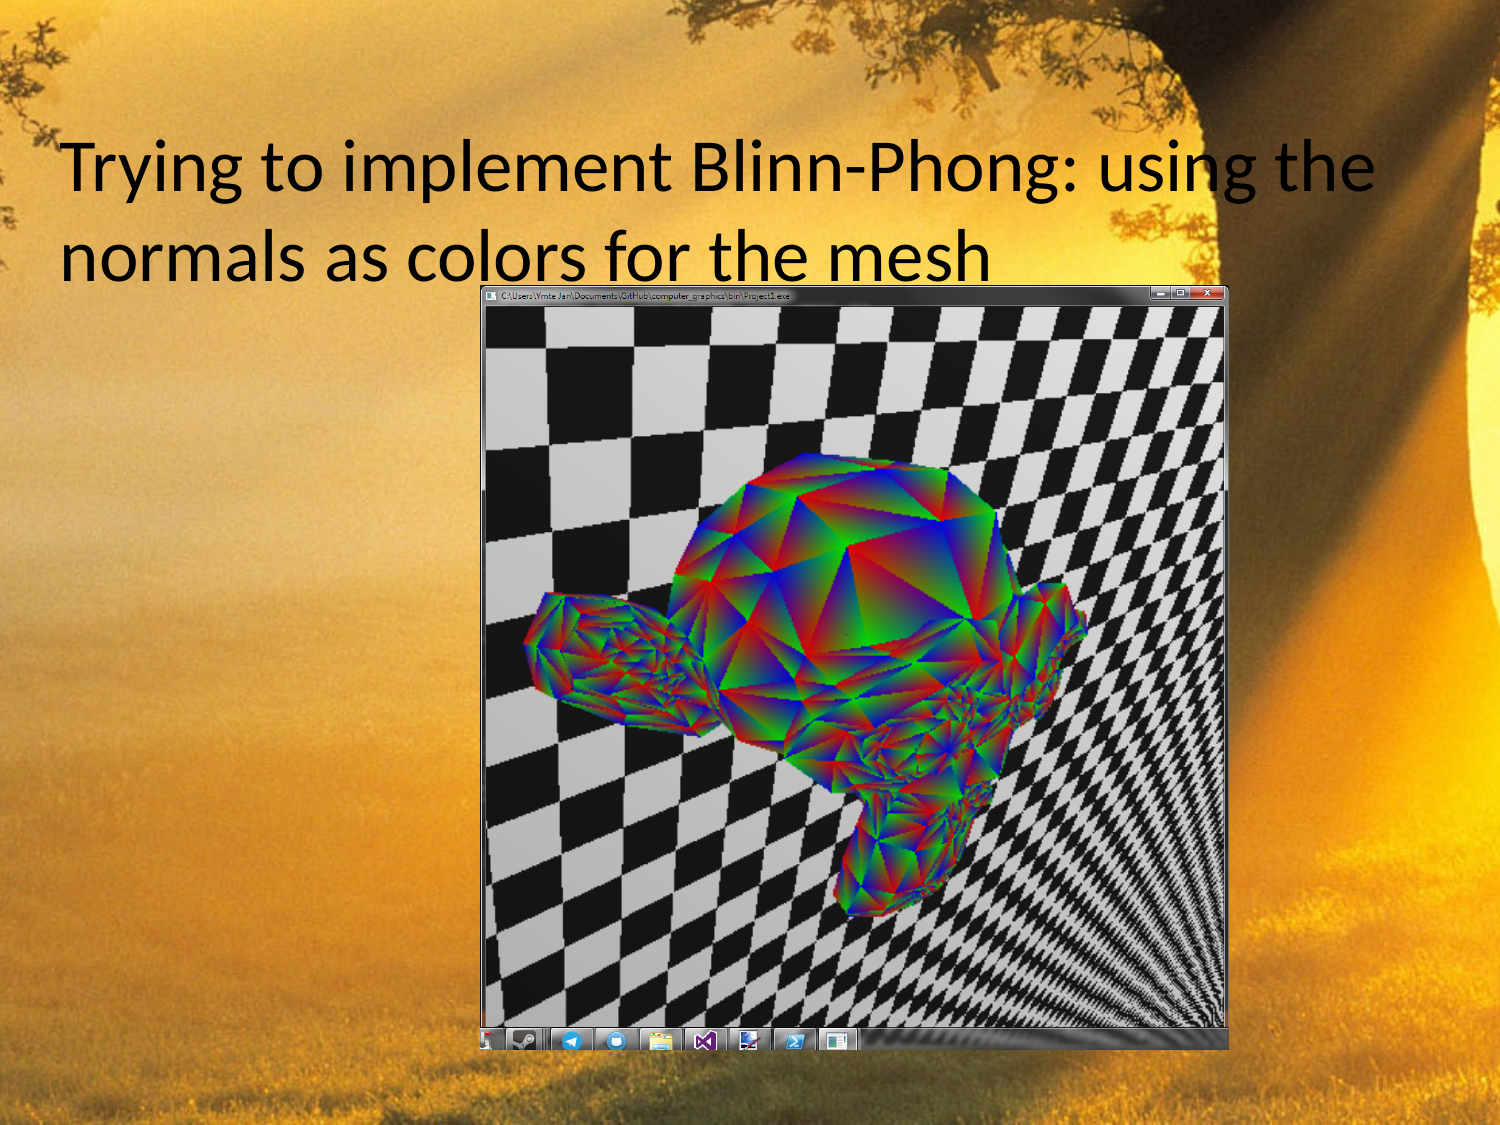

Trying to implement Blinn-Phong: using the normals as colors for the mesh